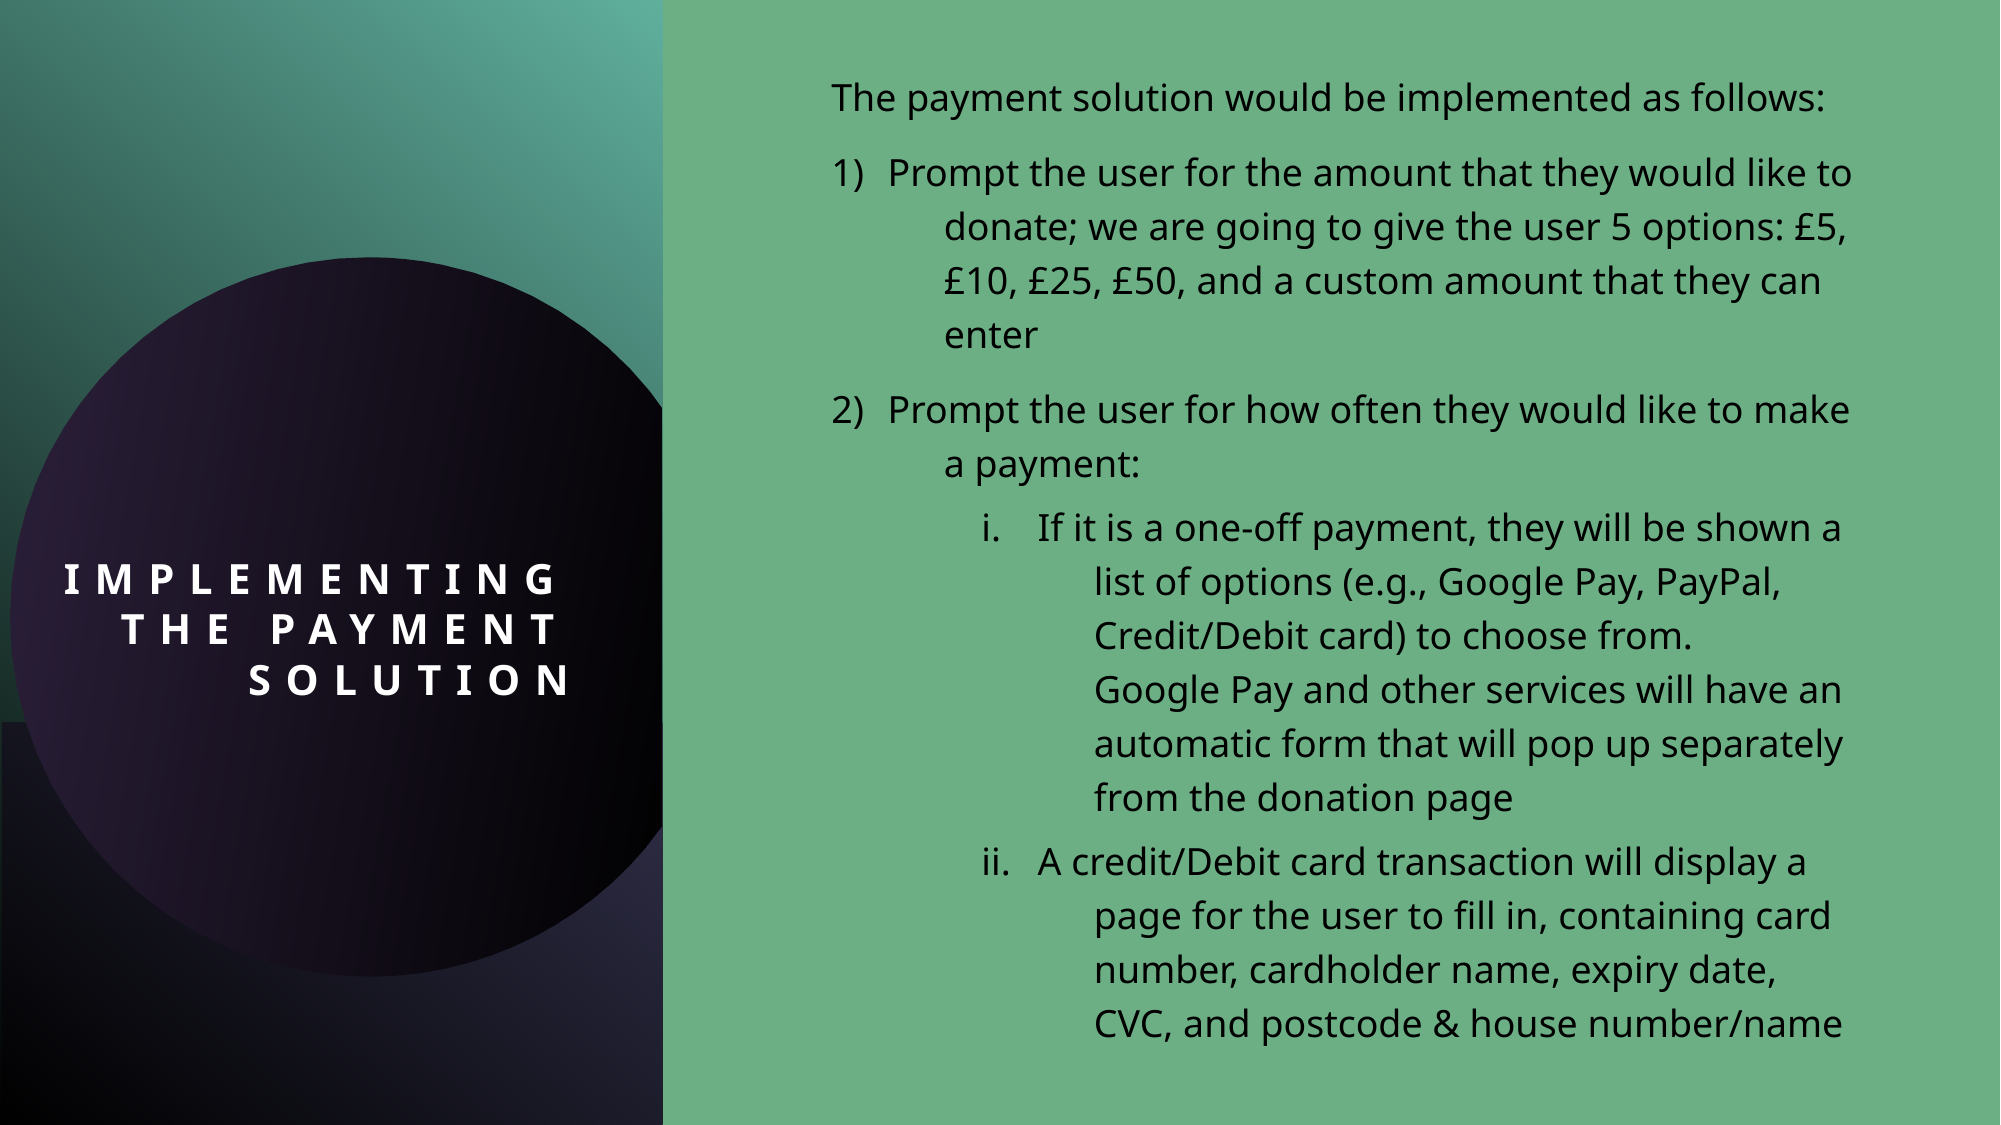

The payment solution would be implemented as follows:
Prompt the user for the amount that they would like to donate; we are going to give the user 5 options: £5, £10, £25, £50, and a custom amount that they can enter
Prompt the user for how often they would like to make a payment:
If it is a one-off payment, they will be shown a list of options (e.g., Google Pay, PayPal, Credit/Debit card) to choose from.
Google Pay and other services will have an automatic form that will pop up separately from the donation page
A credit/Debit card transaction will display a page for the user to fill in, containing card number, cardholder name, expiry date, CVC, and postcode & house number/name
# Implementing the payment solution